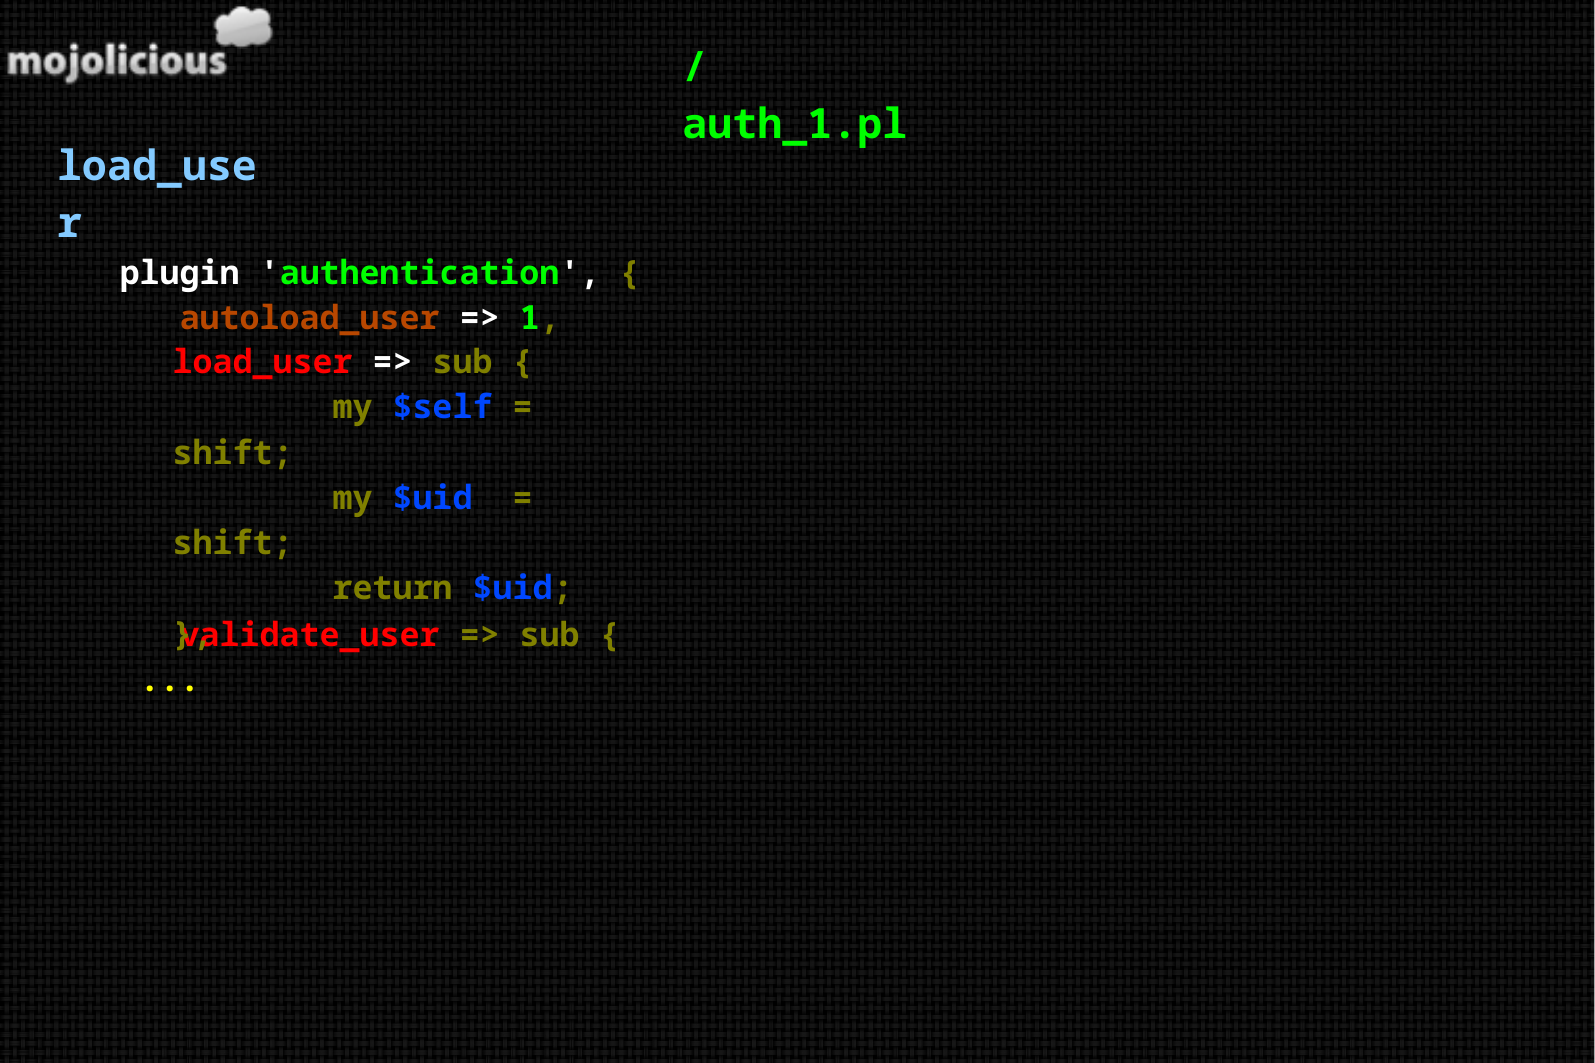

/auth_1.pl
load_user
plugin 'authentication', {
 autoload_user => 1,
 validate_user => sub {
 ...
load_user => sub {
 my $self = shift;
 my $uid = shift;
 return $uid;
},